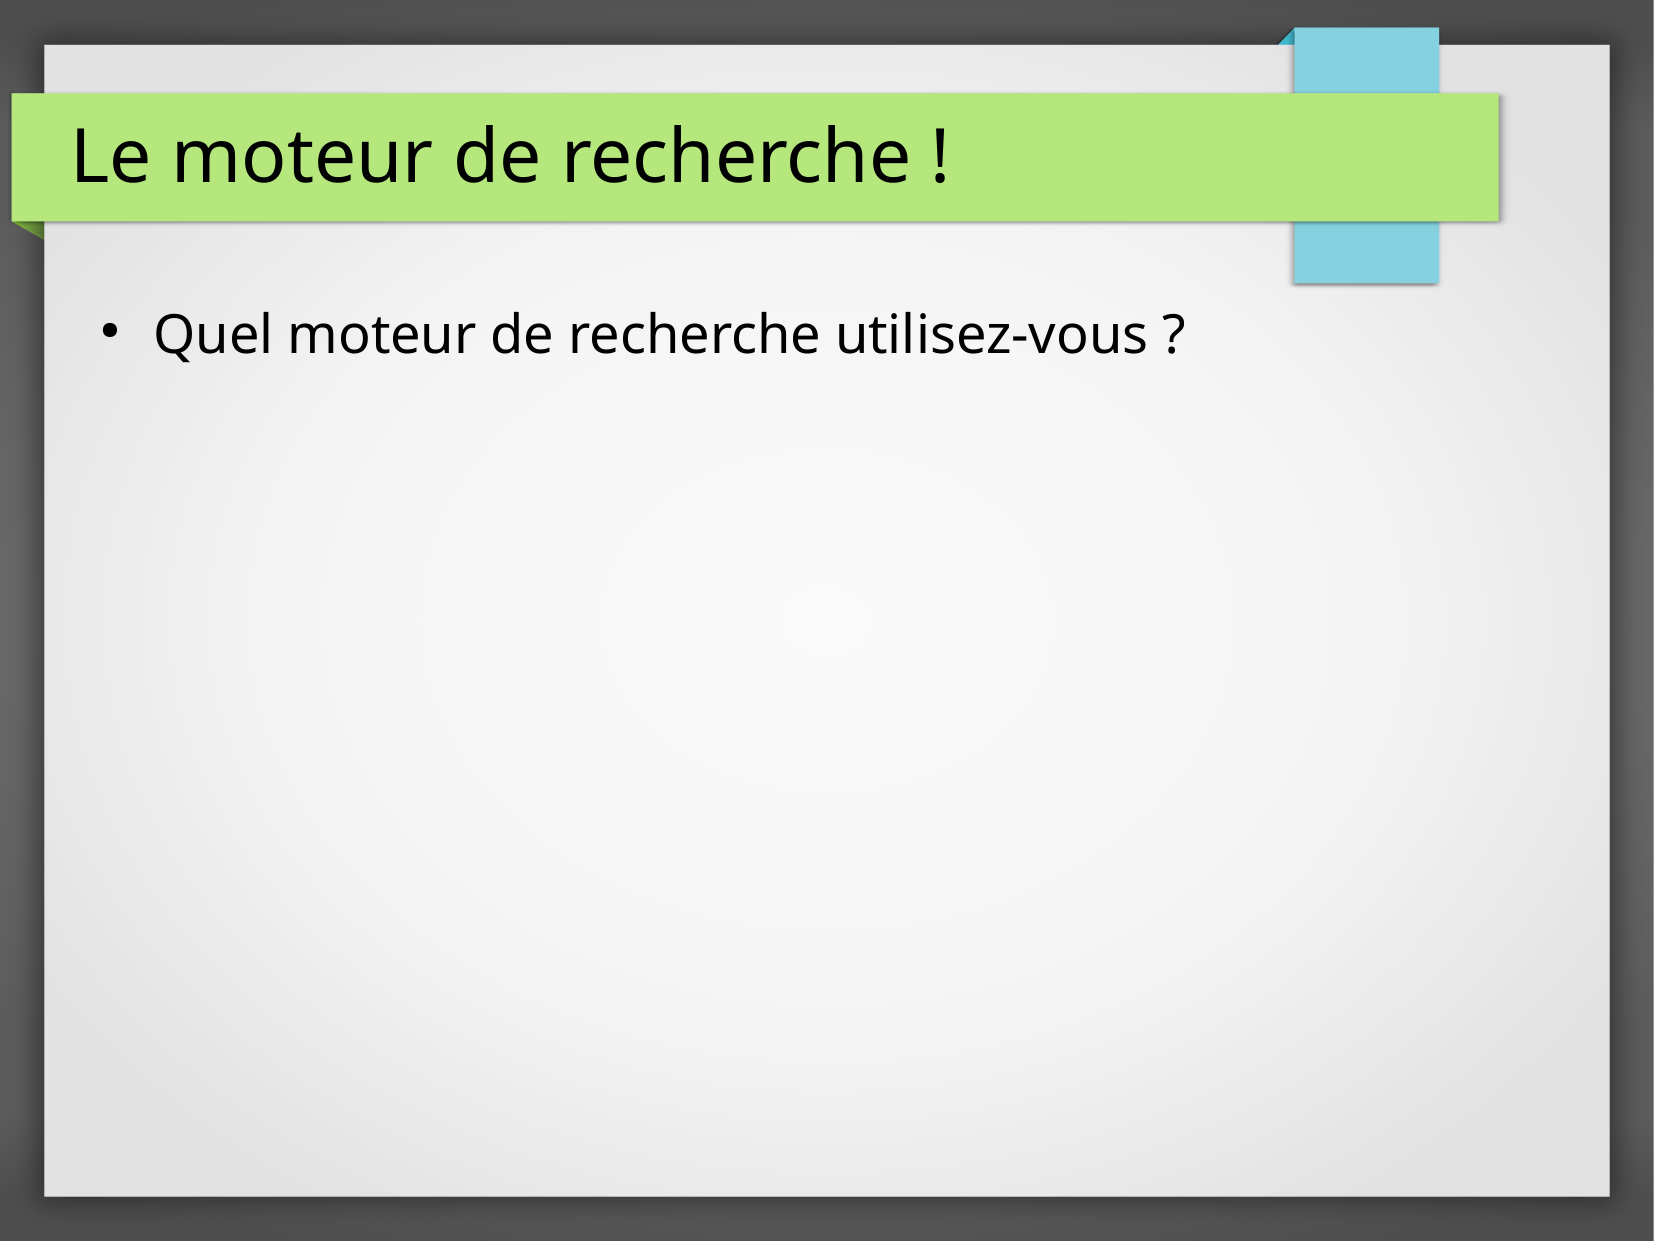

# Le moteur de recherche !
Quel moteur de recherche utilisez-vous ?